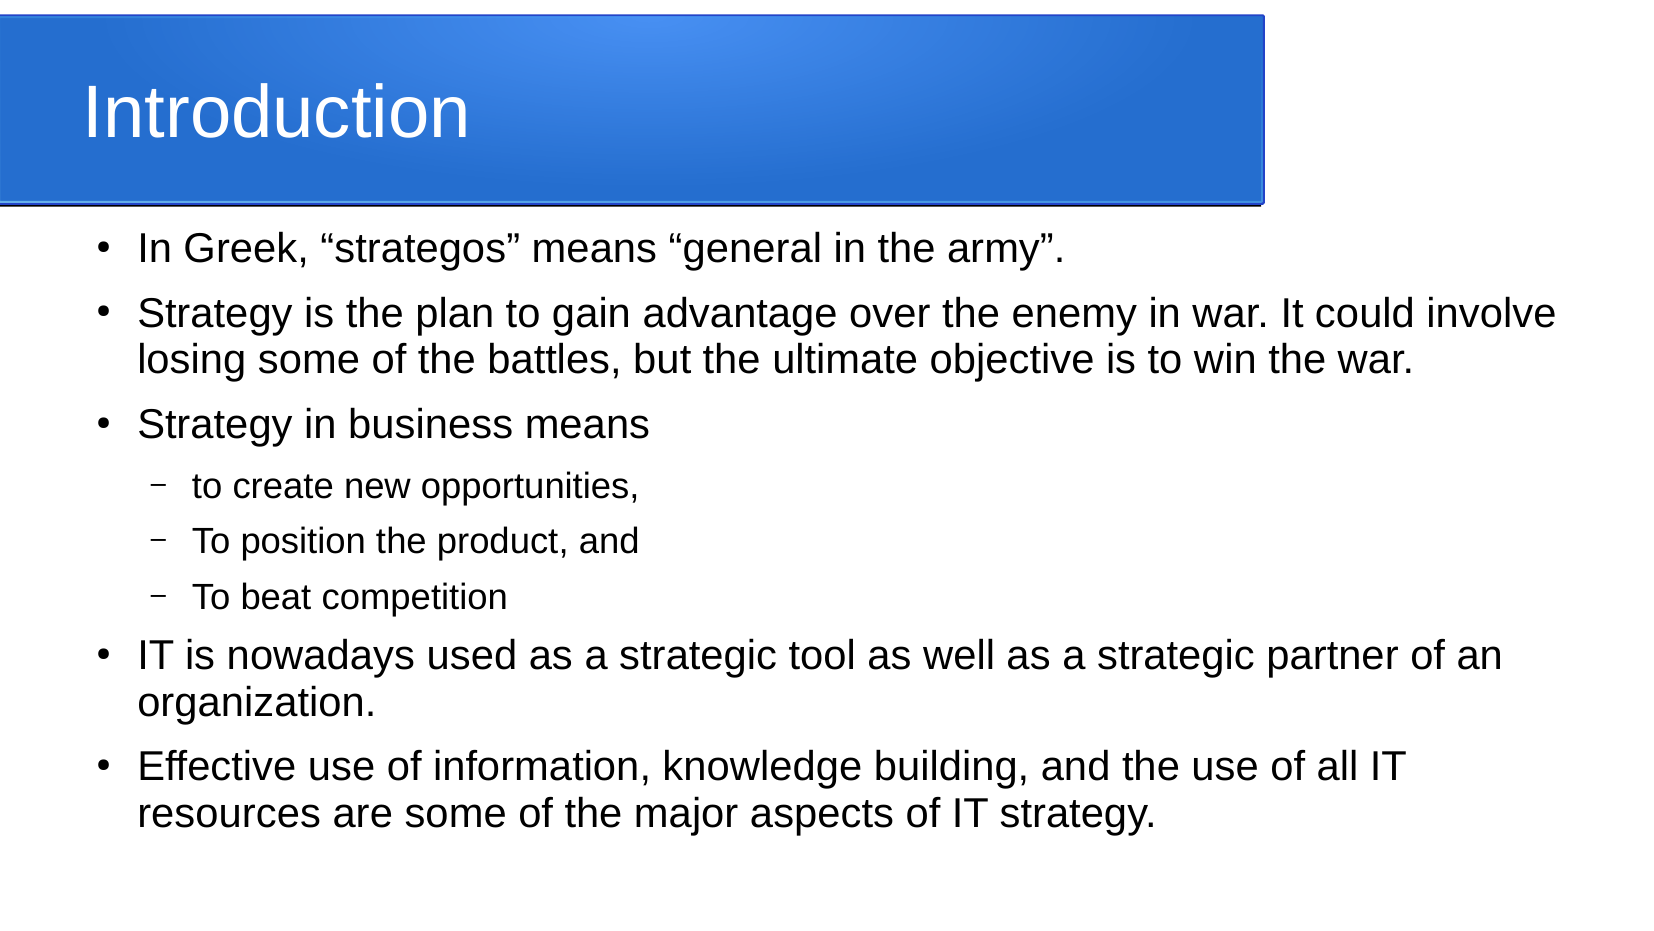

# Introduction
In Greek, “strategos” means “general in the army”.
Strategy is the plan to gain advantage over the enemy in war. It could involve losing some of the battles, but the ultimate objective is to win the war.
Strategy in business means
to create new opportunities,
To position the product, and
To beat competition
IT is nowadays used as a strategic tool as well as a strategic partner of an organization.
Effective use of information, knowledge building, and the use of all IT resources are some of the major aspects of IT strategy.